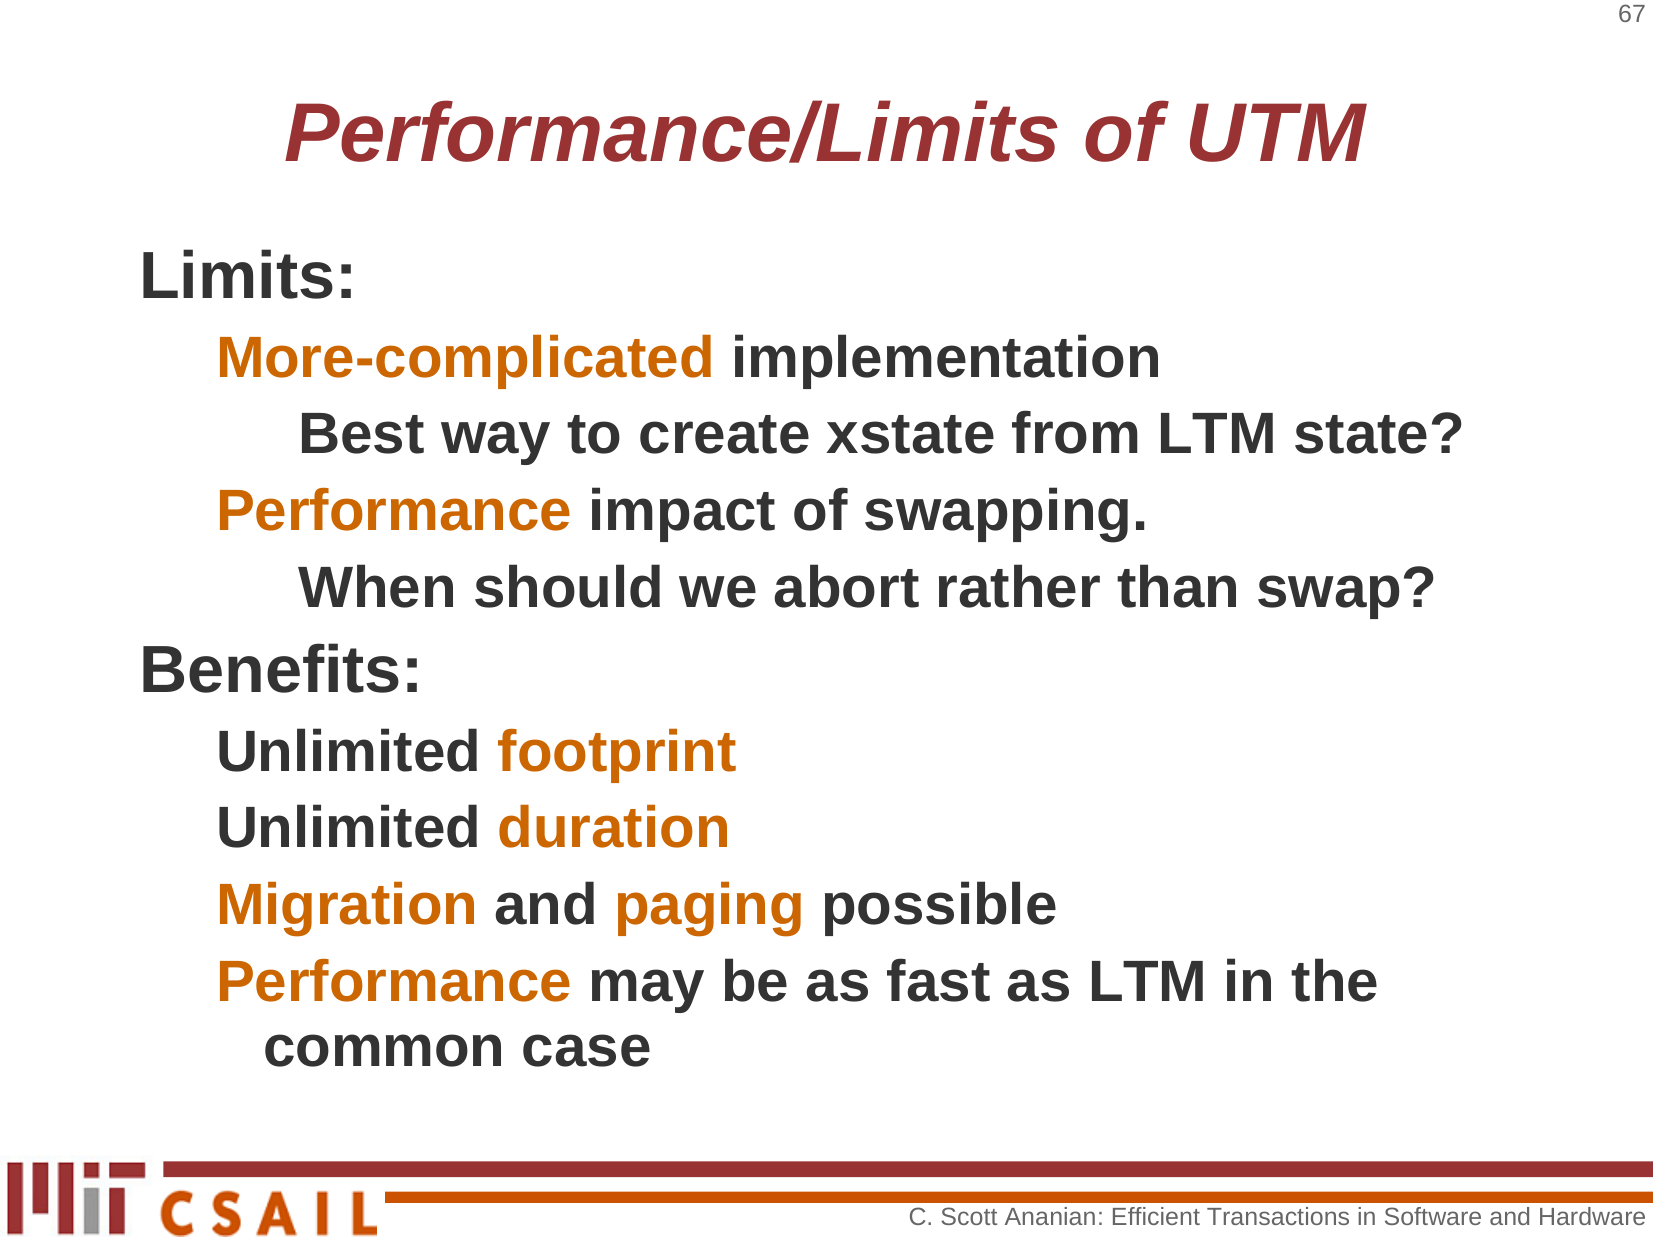

# Performance/Limits of UTM
Limits:
More-complicated implementation
Best way to create xstate from LTM state?
Performance impact of swapping.
When should we abort rather than swap?
Benefits:
Unlimited footprint
Unlimited duration
Migration and paging possible
Performance may be as fast as LTM in the common case